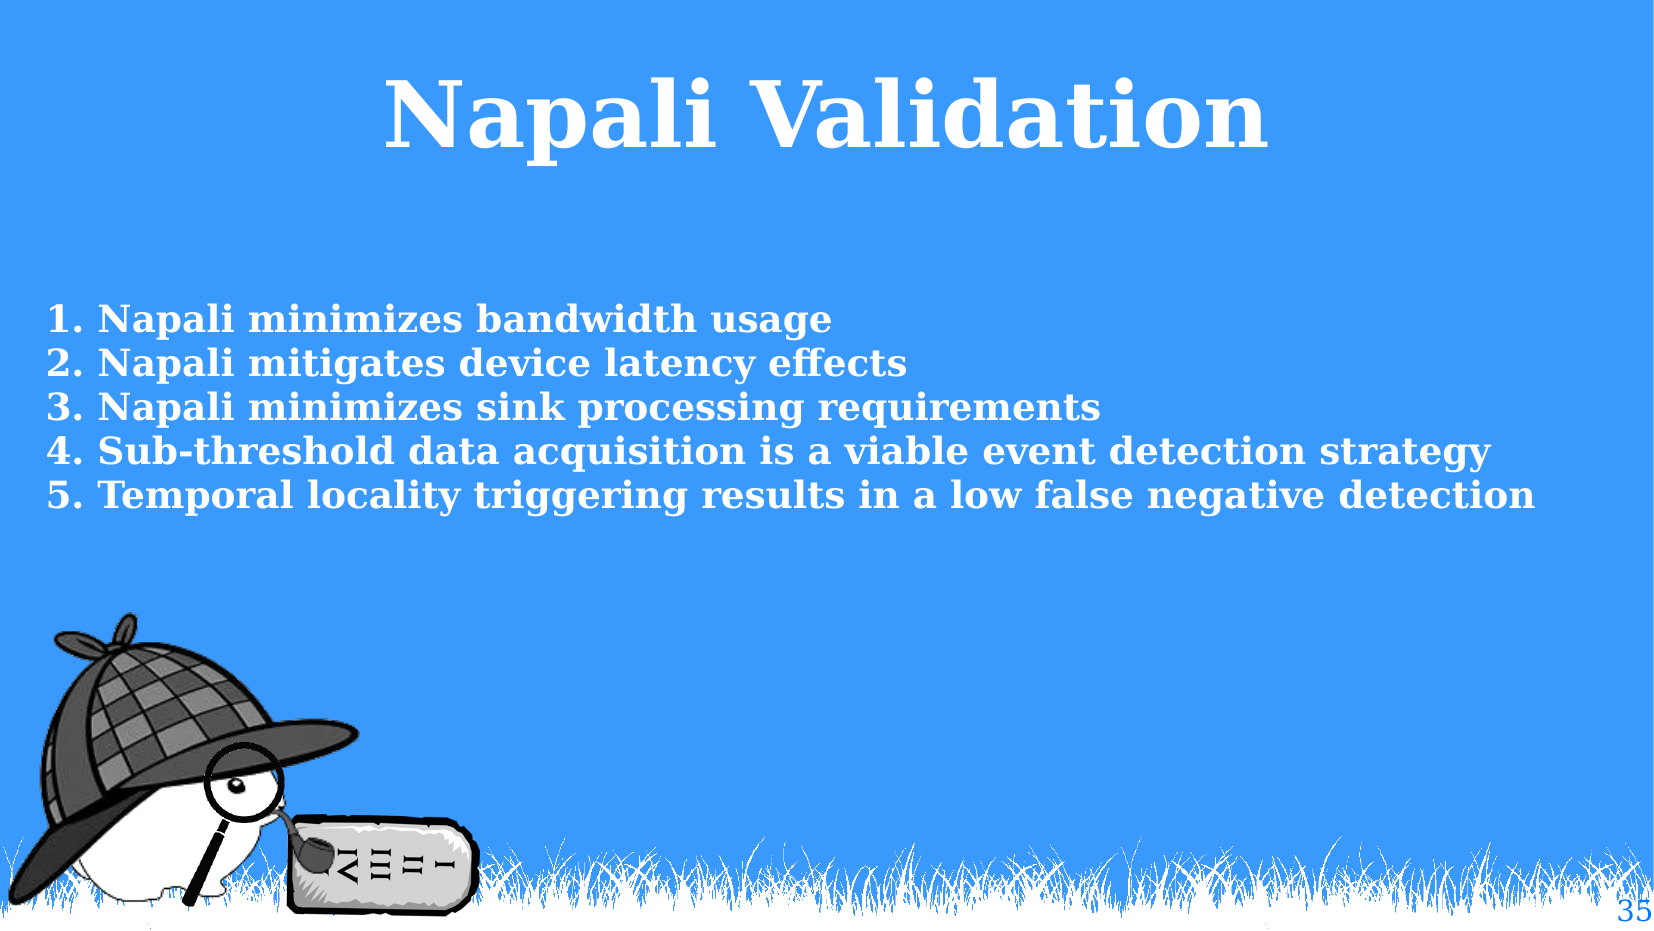

# Napali Validation
1. Napali minimizes bandwidth usage
2. Napali mitigates device latency effects
3. Napali minimizes sink processing requirements
4. Sub-threshold data acquisition is a viable event detection strategy
5. Temporal locality triggering results in a low false negative detection
35